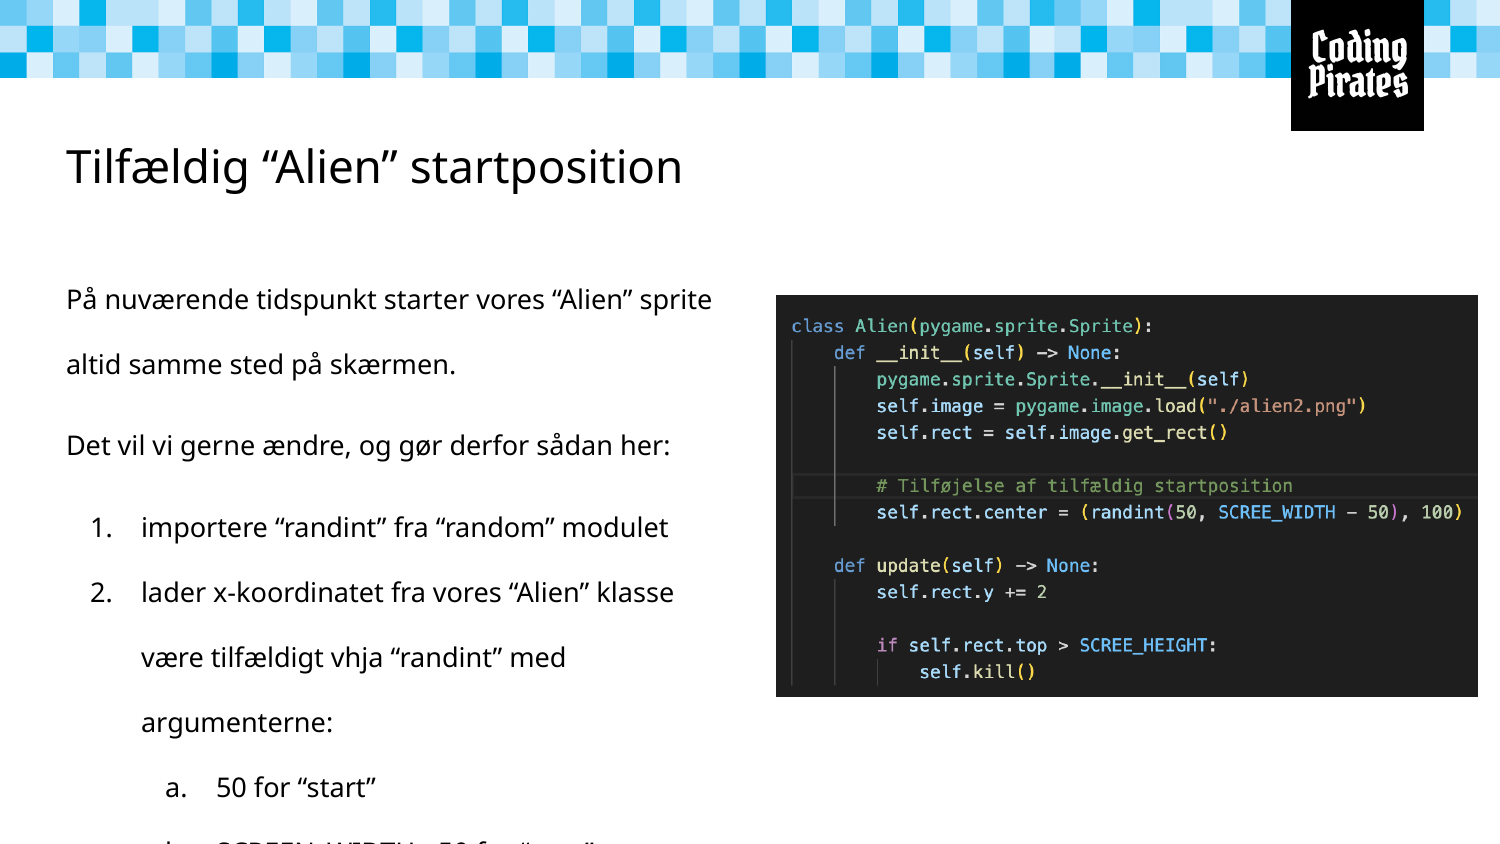

# Tilfældig “Alien” startposition
På nuværende tidspunkt starter vores “Alien” sprite altid samme sted på skærmen.
Det vil vi gerne ændre, og gør derfor sådan her:
importere “randint” fra “random” modulet
lader x-koordinatet fra vores “Alien” klasse være tilfældigt vhja “randint” med argumenterne:
50 for “start”
SCREEN_WIDTH - 50 for “stop”